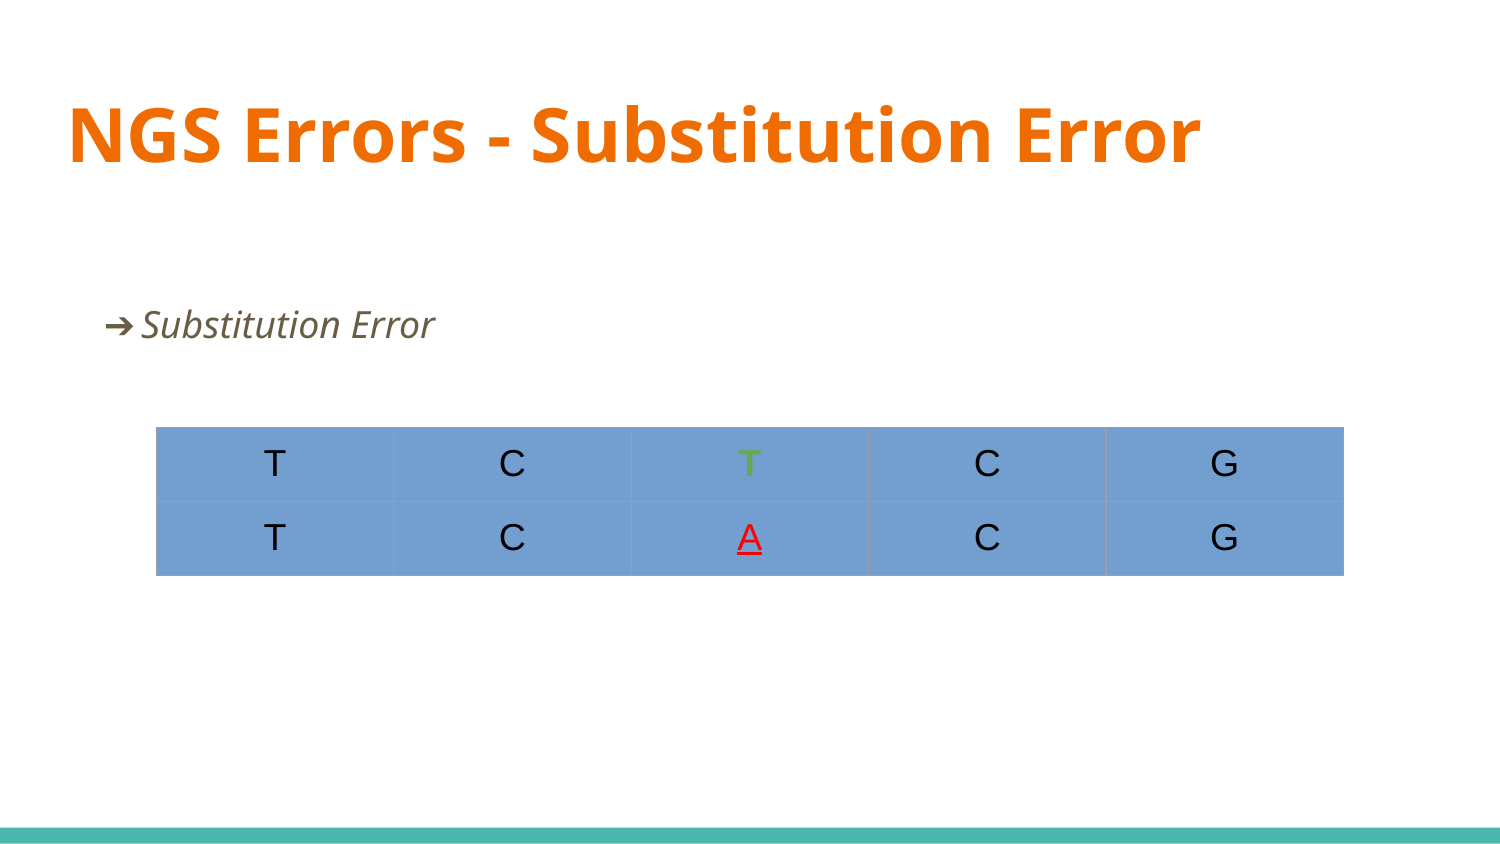

NGS Errors - Substitution Error
# Substitution Error
| T | C | T | C | G |
| --- | --- | --- | --- | --- |
| T | C | A | C | G |